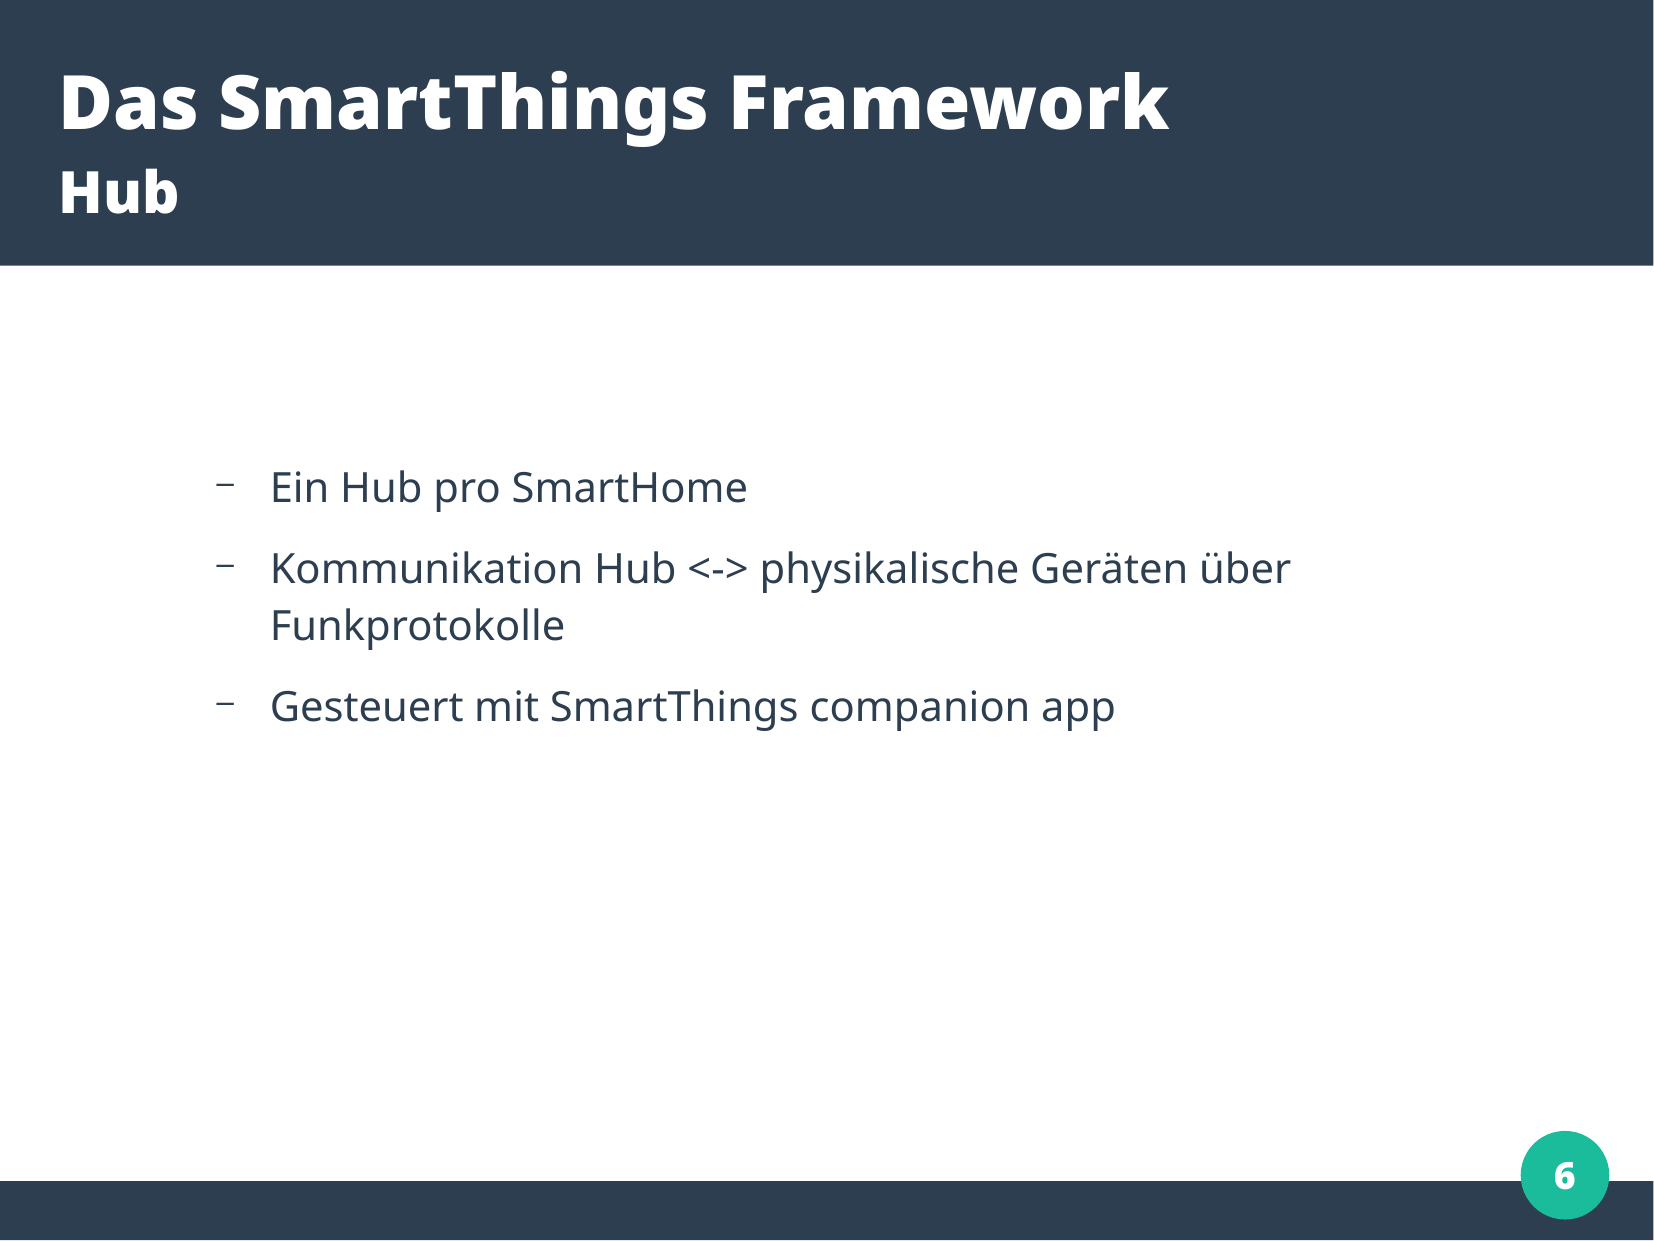

# Das SmartThings Framework Hub
Ein Hub pro SmartHome
Kommunikation Hub <-> physikalische Geräten über Funkprotokolle
Gesteuert mit SmartThings companion app
6